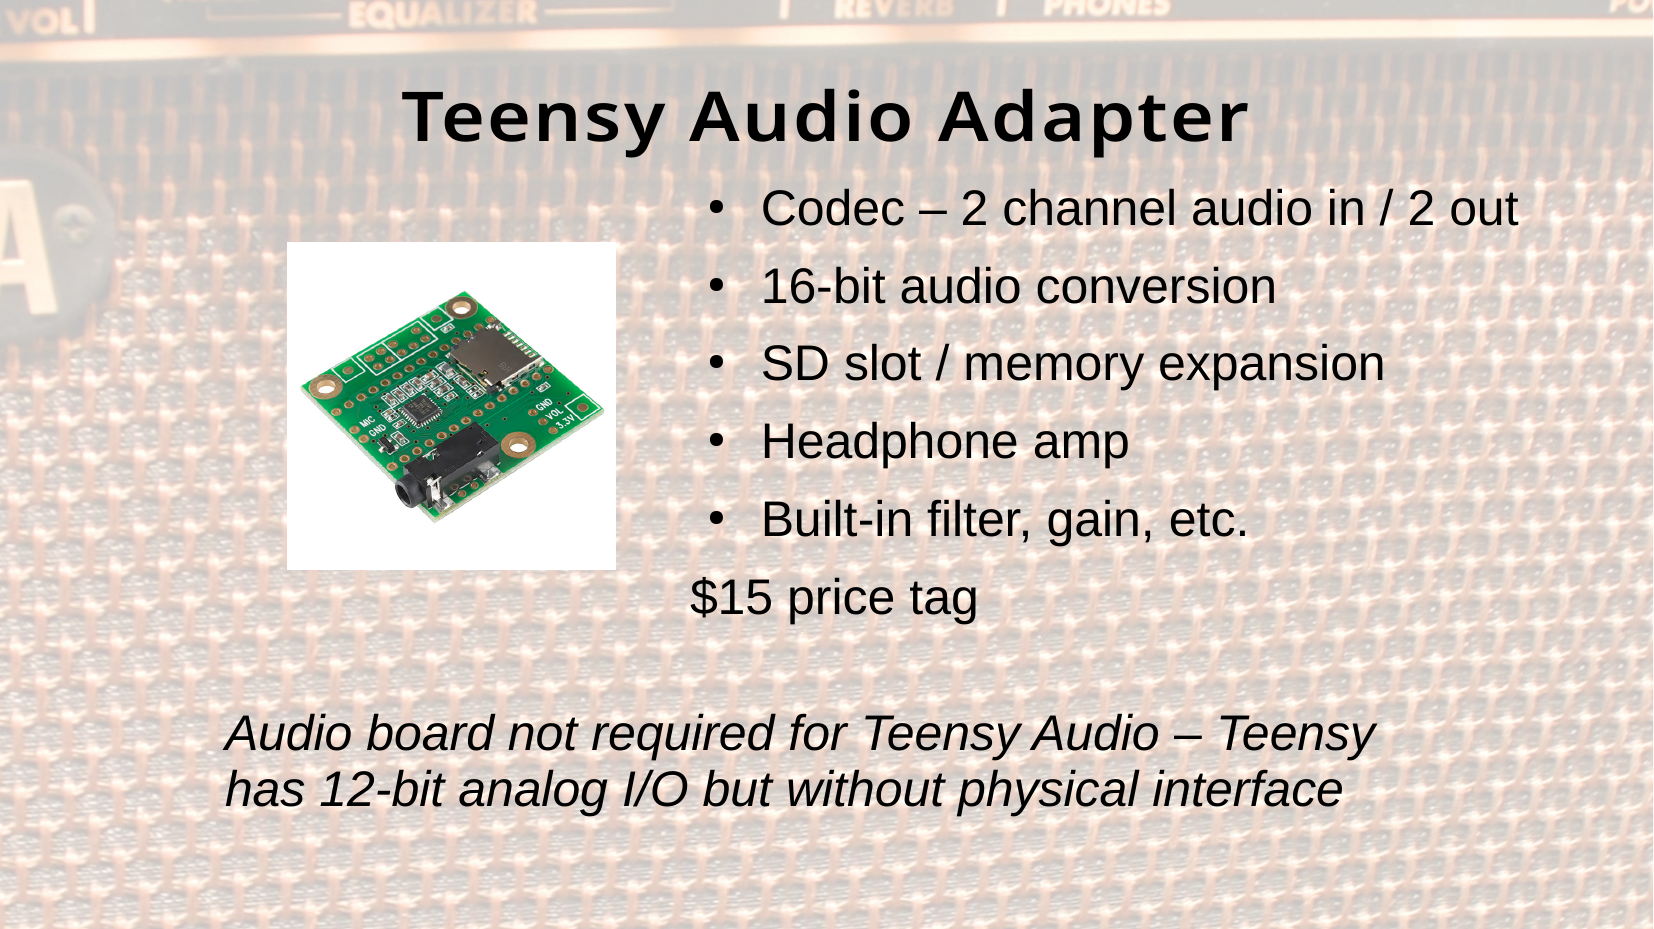

# Teensy Audio Adapter
Codec – 2 channel audio in / 2 out
16-bit audio conversion
SD slot / memory expansion
Headphone amp
Built-in filter, gain, etc.
$15 price tag
Audio board not required for Teensy Audio – Teensy has 12-bit analog I/O but without physical interface